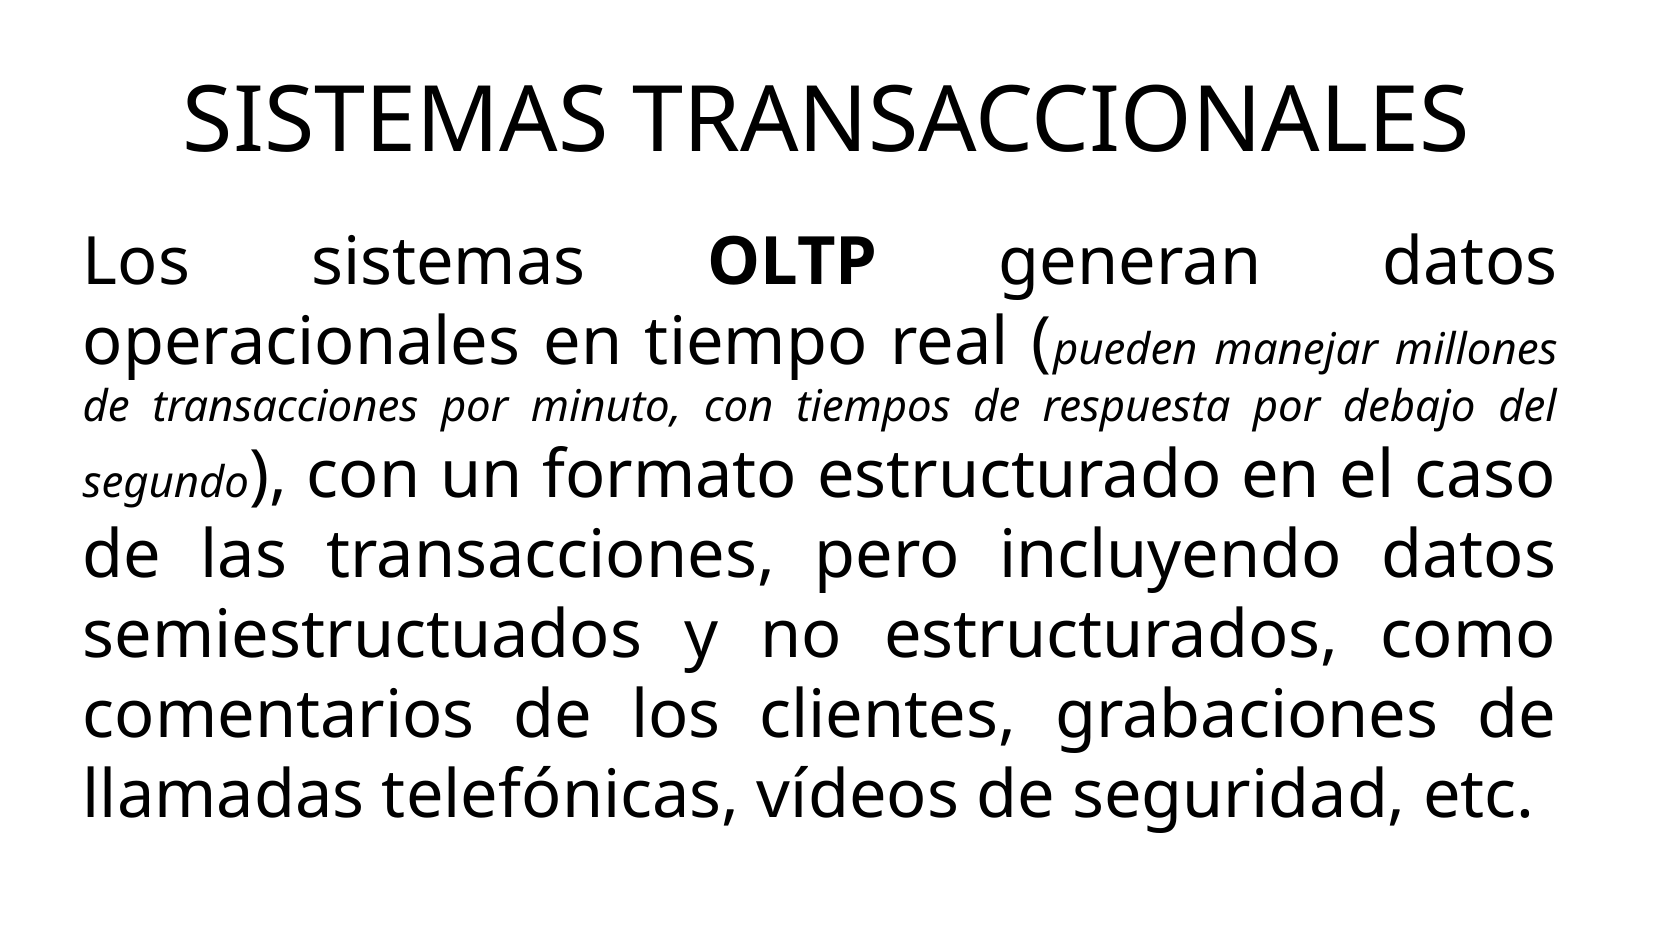

# SISTEMAS TRANSACCIONALES
Los sistemas OLTP generan datos operacionales en tiempo real (pueden manejar millones de transacciones por minuto, con tiempos de respuesta por debajo del segundo), con un formato estructurado en el caso de las transacciones, pero incluyendo datos semiestructuados y no estructurados, como comentarios de los clientes, grabaciones de llamadas telefónicas, vídeos de seguridad, etc.